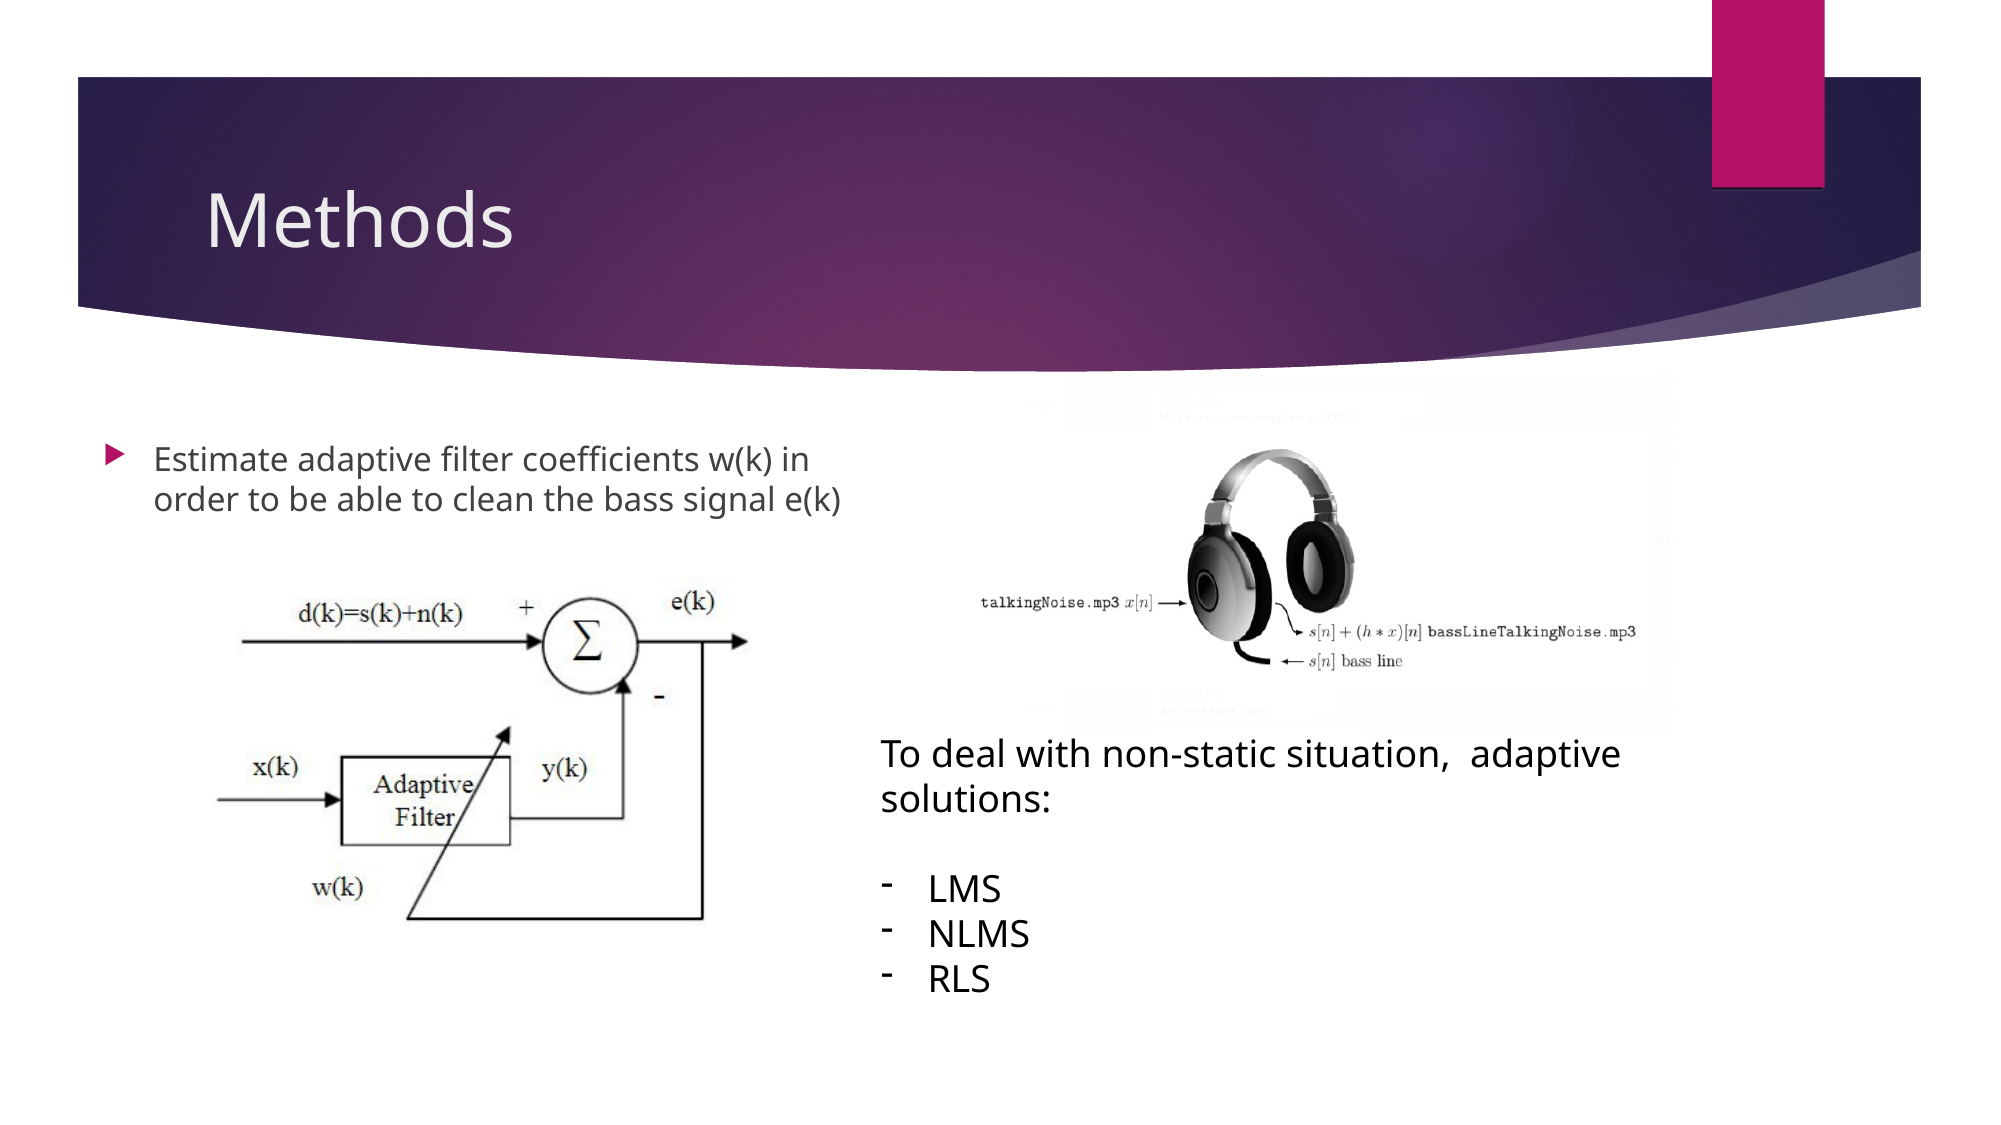

# Methods
Estimate adaptive filter coefficients w(k) in order to be able to clean the bass signal e(k)
To deal with non-static situation, adaptive solutions:
LMS
NLMS
RLS